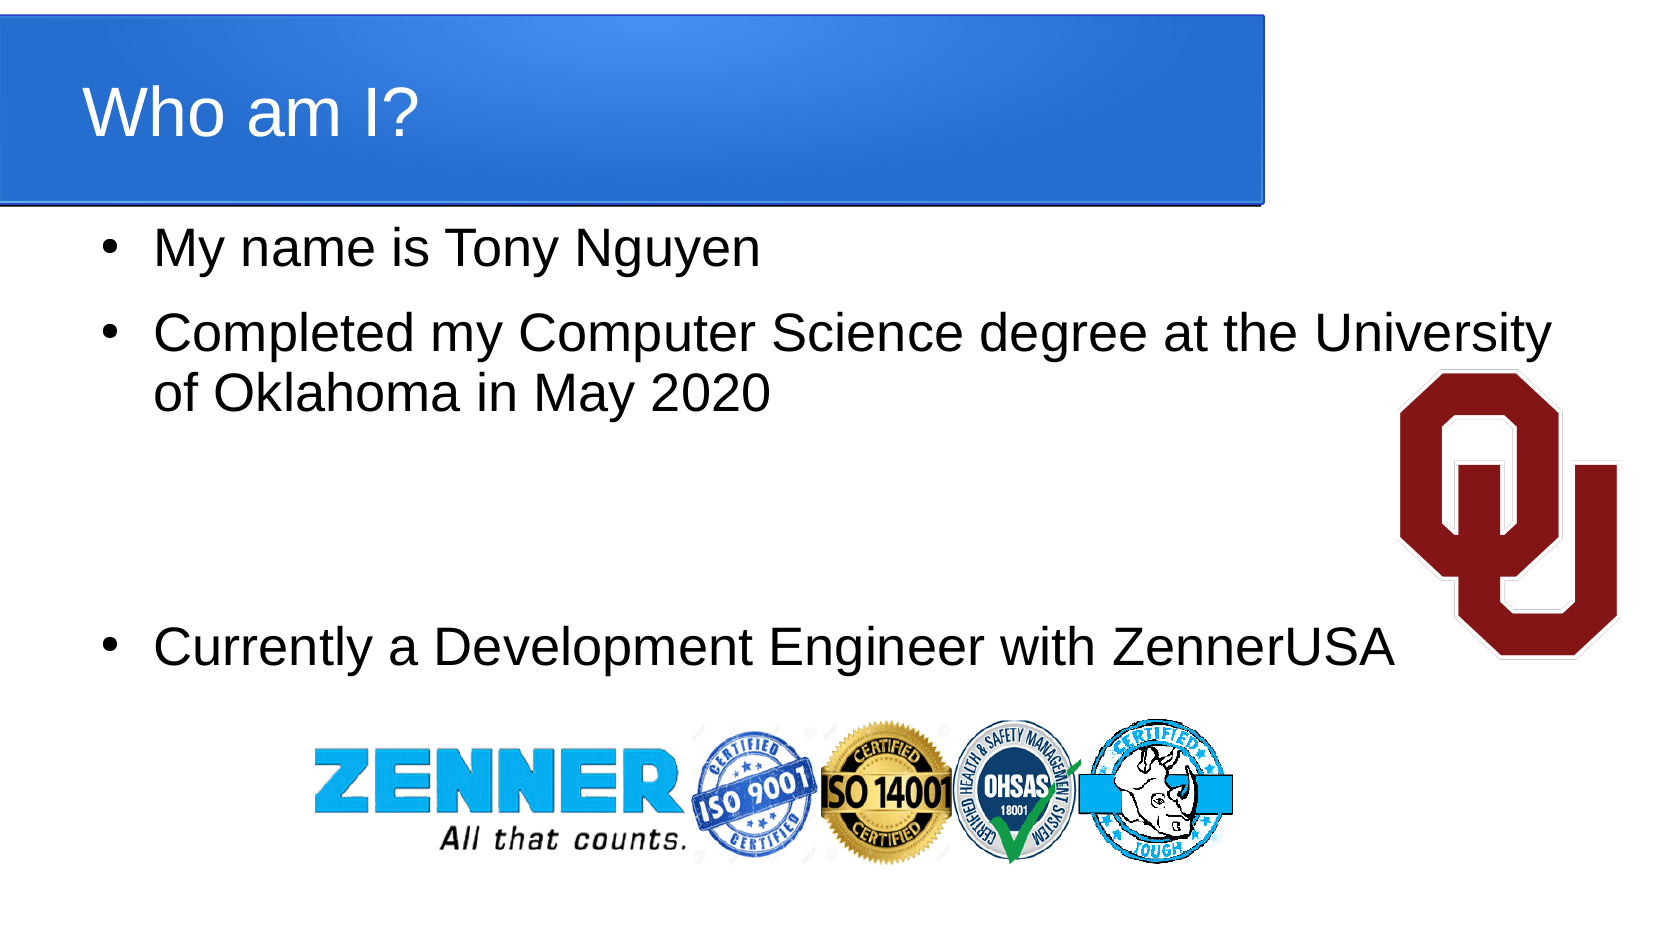

# Who am I?
My name is Tony Nguyen
Completed my Computer Science degree at the University of Oklahoma in May 2020
Currently a Development Engineer with ZennerUSA